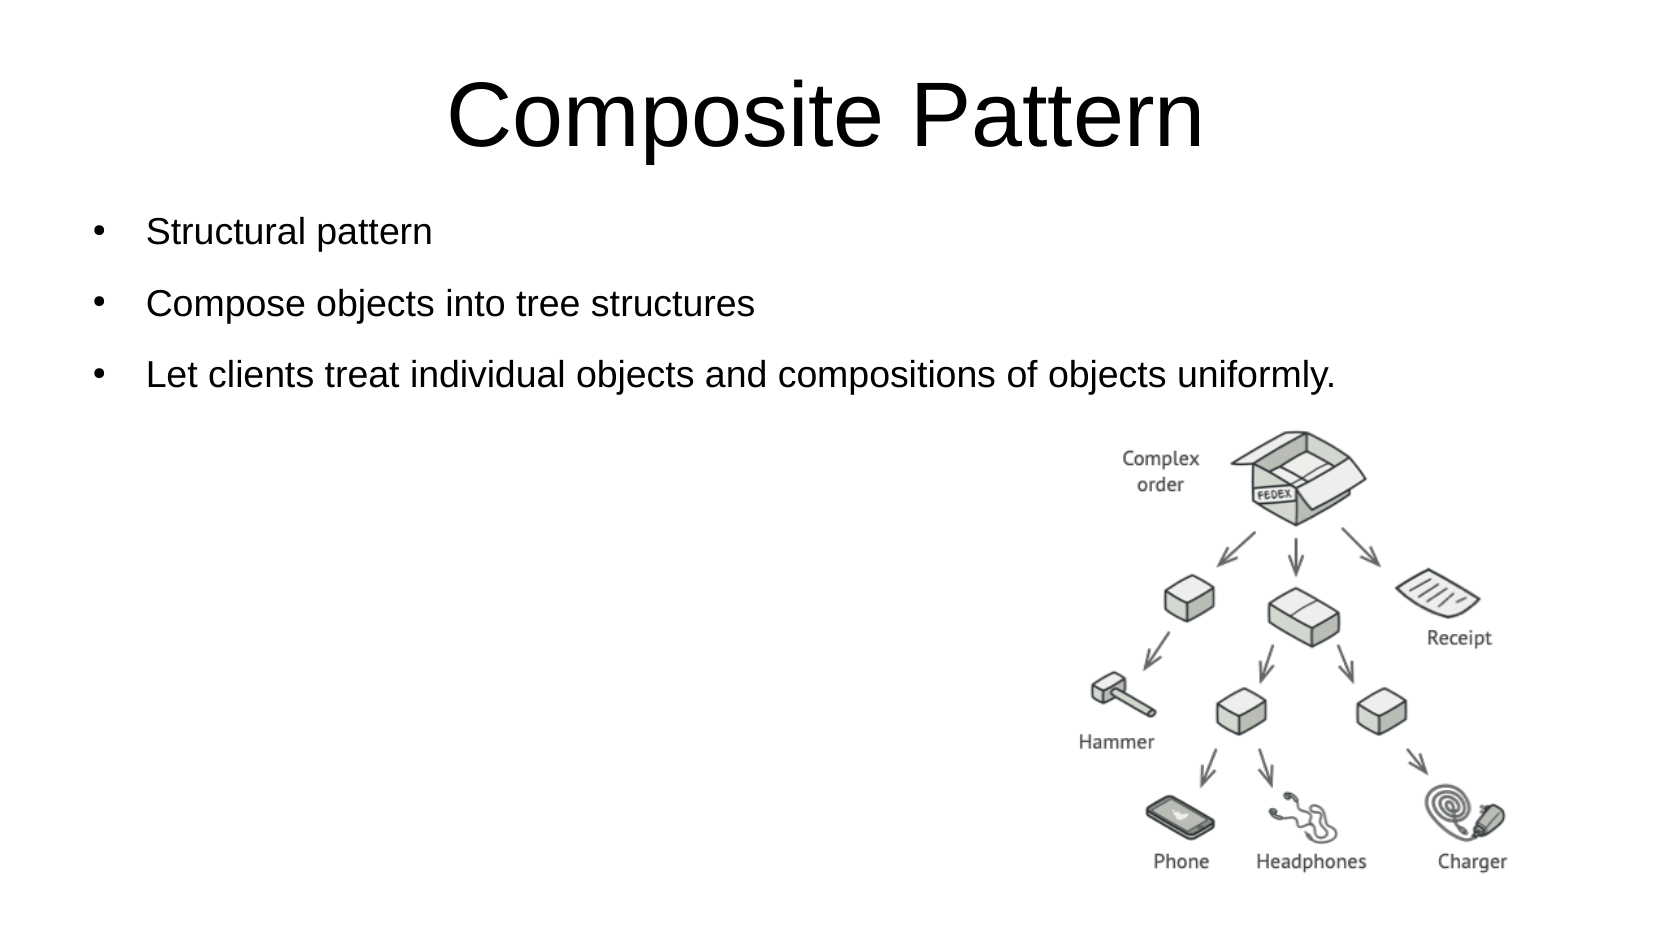

# Composite Pattern
Structural pattern
Compose objects into tree structures
Let clients treat individual objects and compositions of objects uniformly.